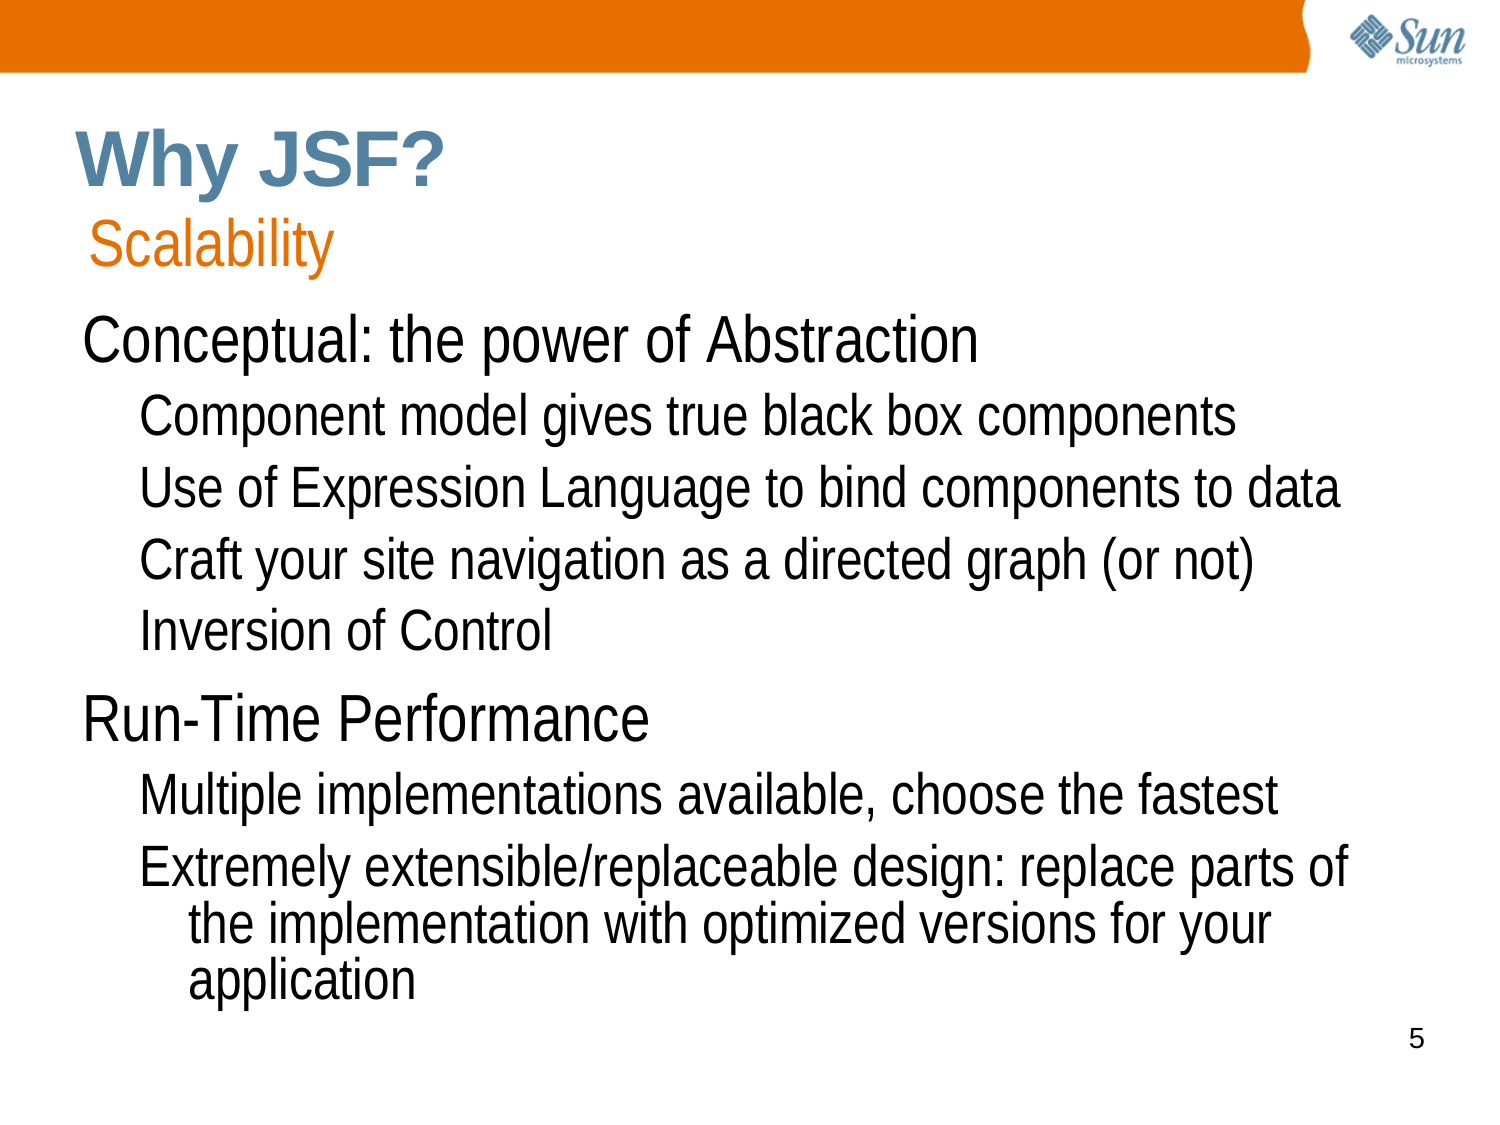

# Why JSF?
Scalability
Conceptual: the power of Abstraction
Component model gives true black box components
Use of Expression Language to bind components to data
Craft your site navigation as a directed graph (or not)
Inversion of Control
Run-Time Performance
Multiple implementations available, choose the fastest
Extremely extensible/replaceable design: replace parts of the implementation with optimized versions for your application
5